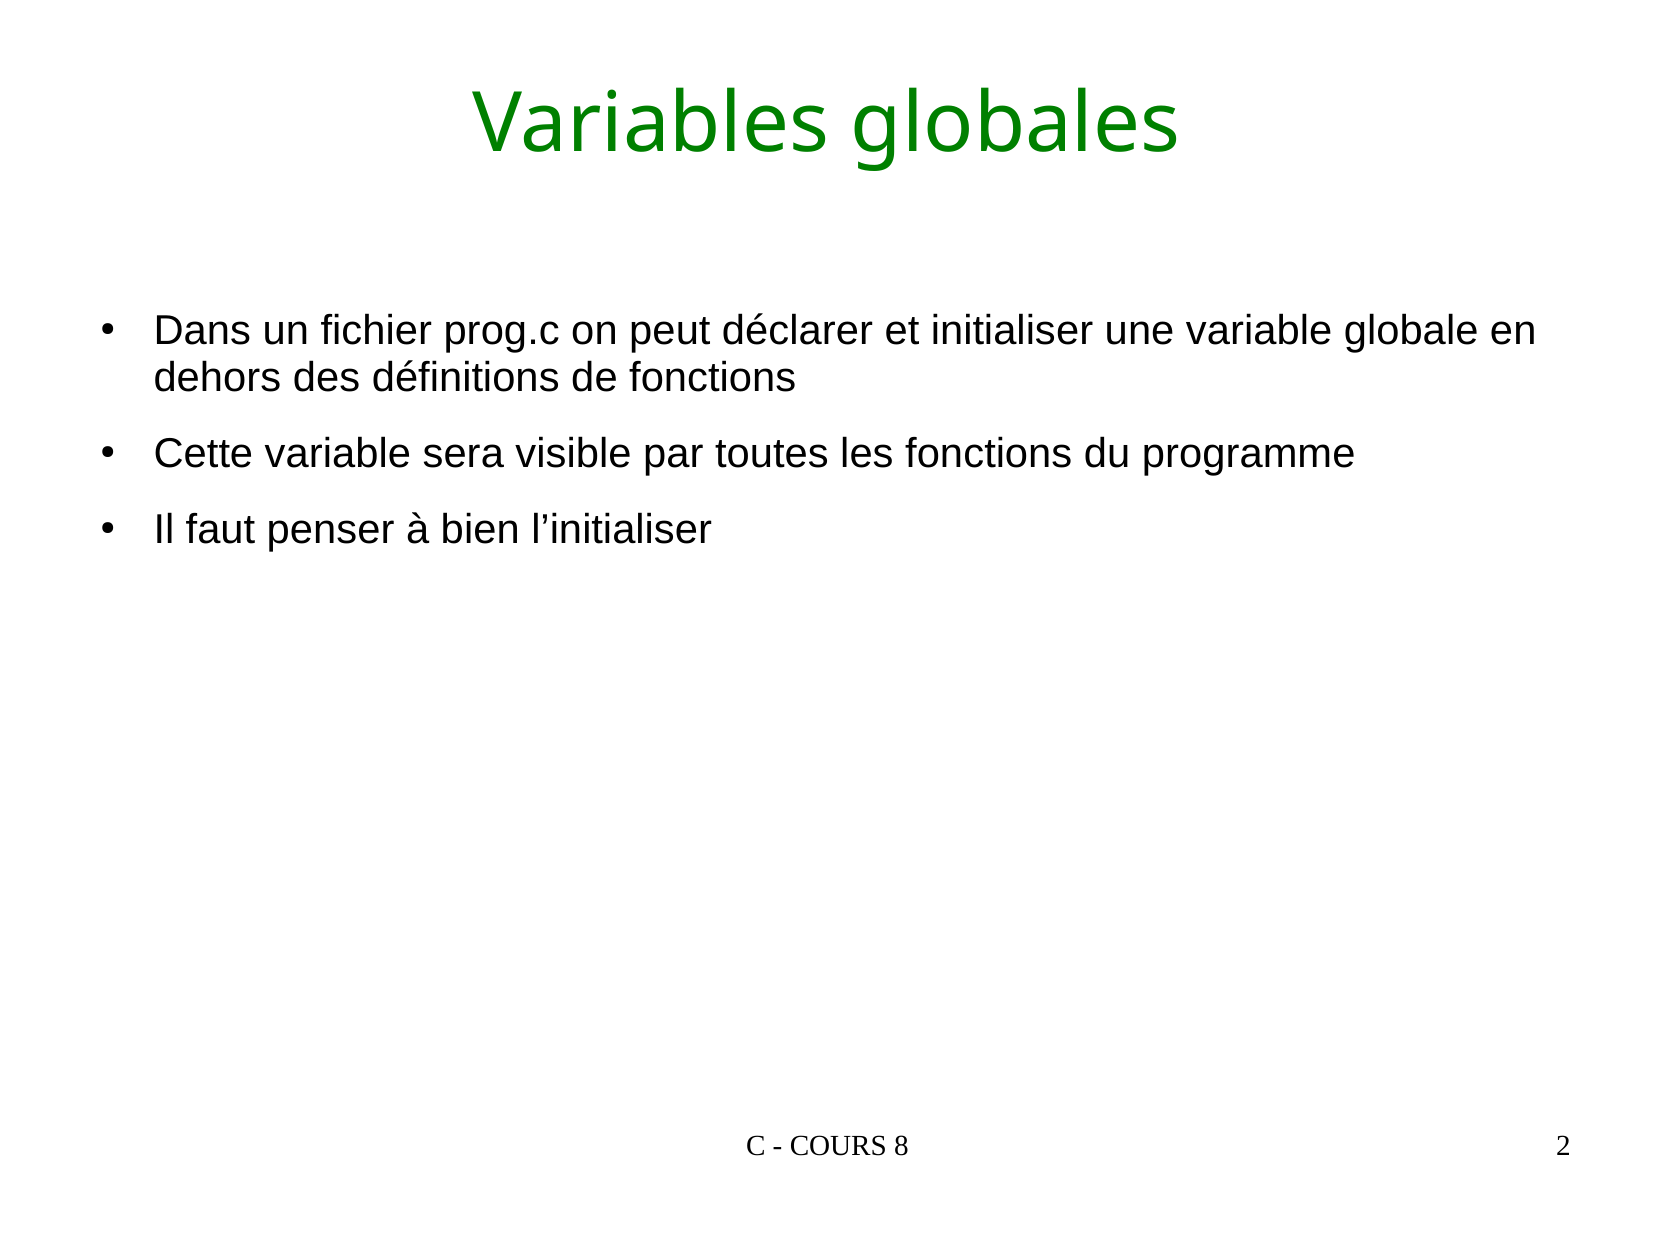

# Variables globales
Dans un fichier prog.c on peut déclarer et initialiser une variable globale en dehors des définitions de fonctions
Cette variable sera visible par toutes les fonctions du programme
Il faut penser à bien l’initialiser
C - COURS 8
2